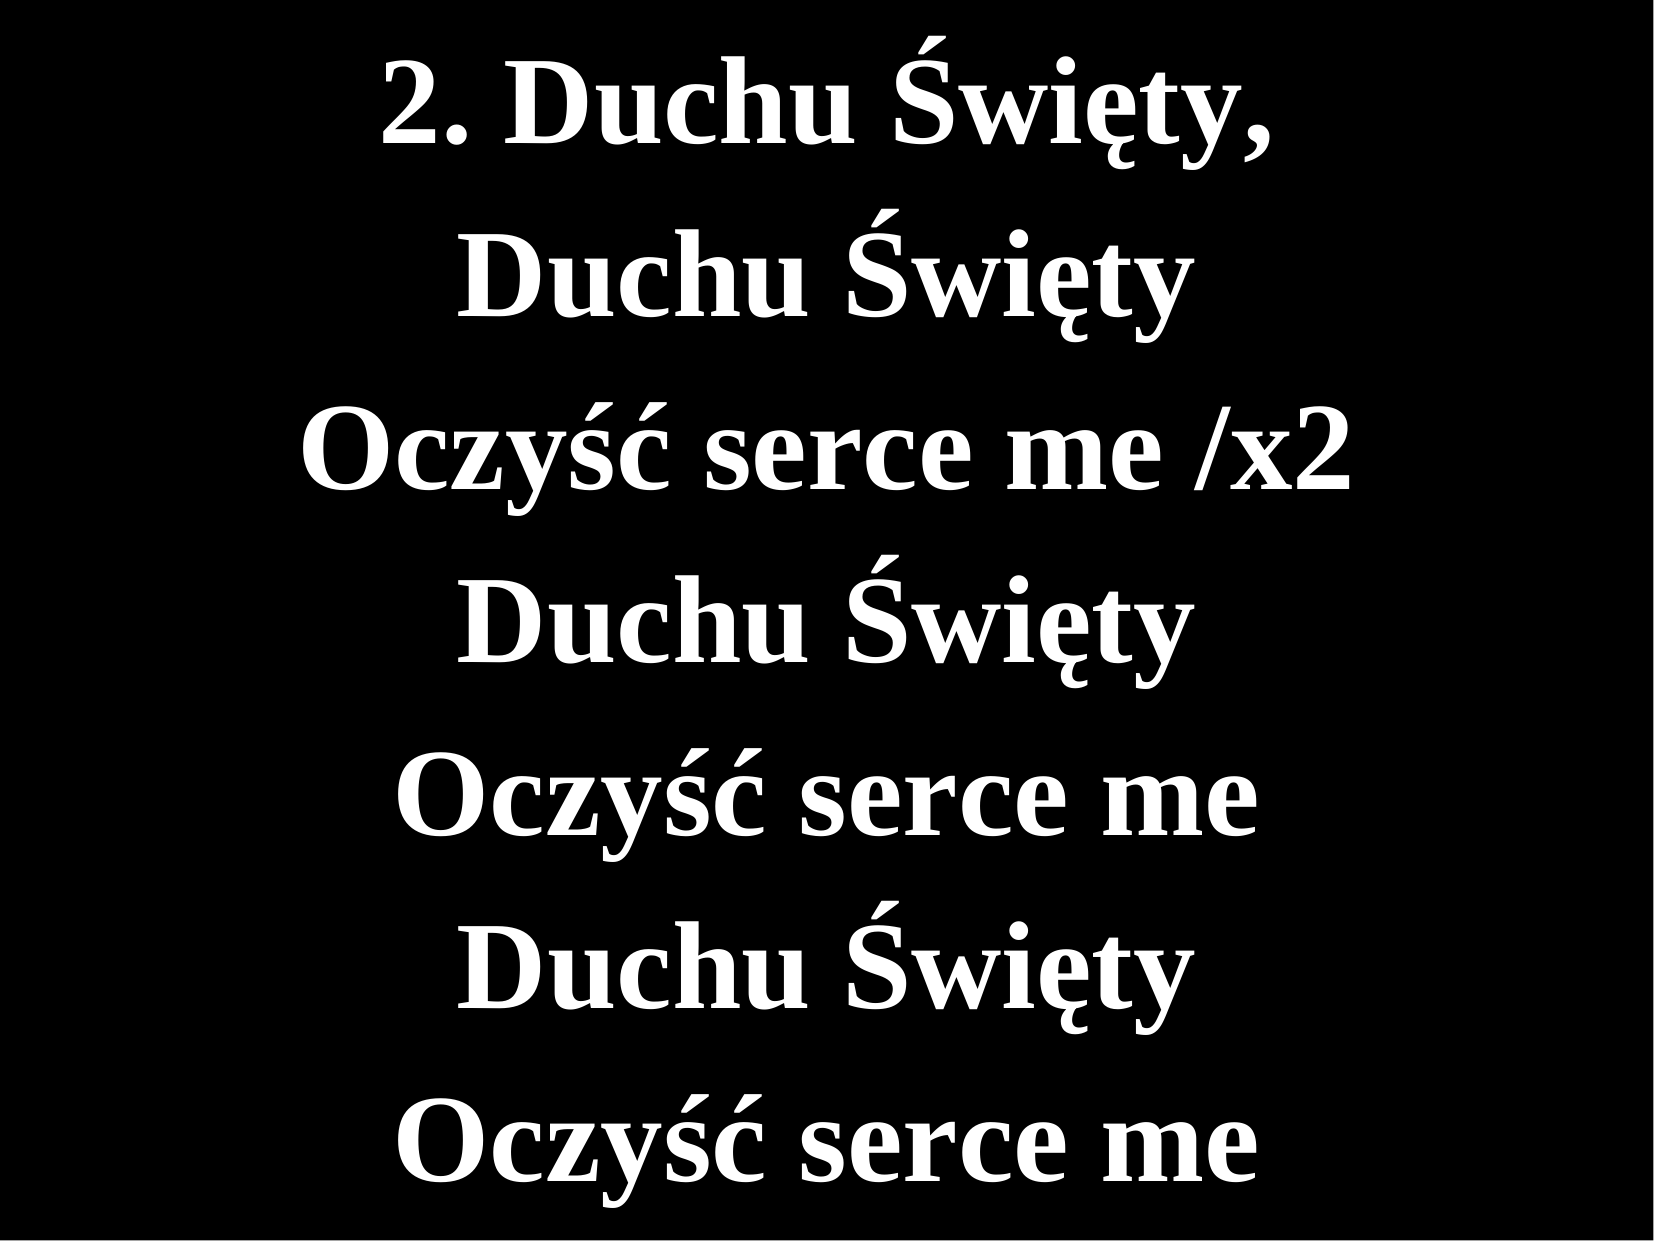

# 2. Duchu Święty, ppp Duchu Święty ppp Oczyść serce me /x2 ppp Duchu Święty ppp Oczyść serce me ppp Duchu Święty ppp Oczyść serce me